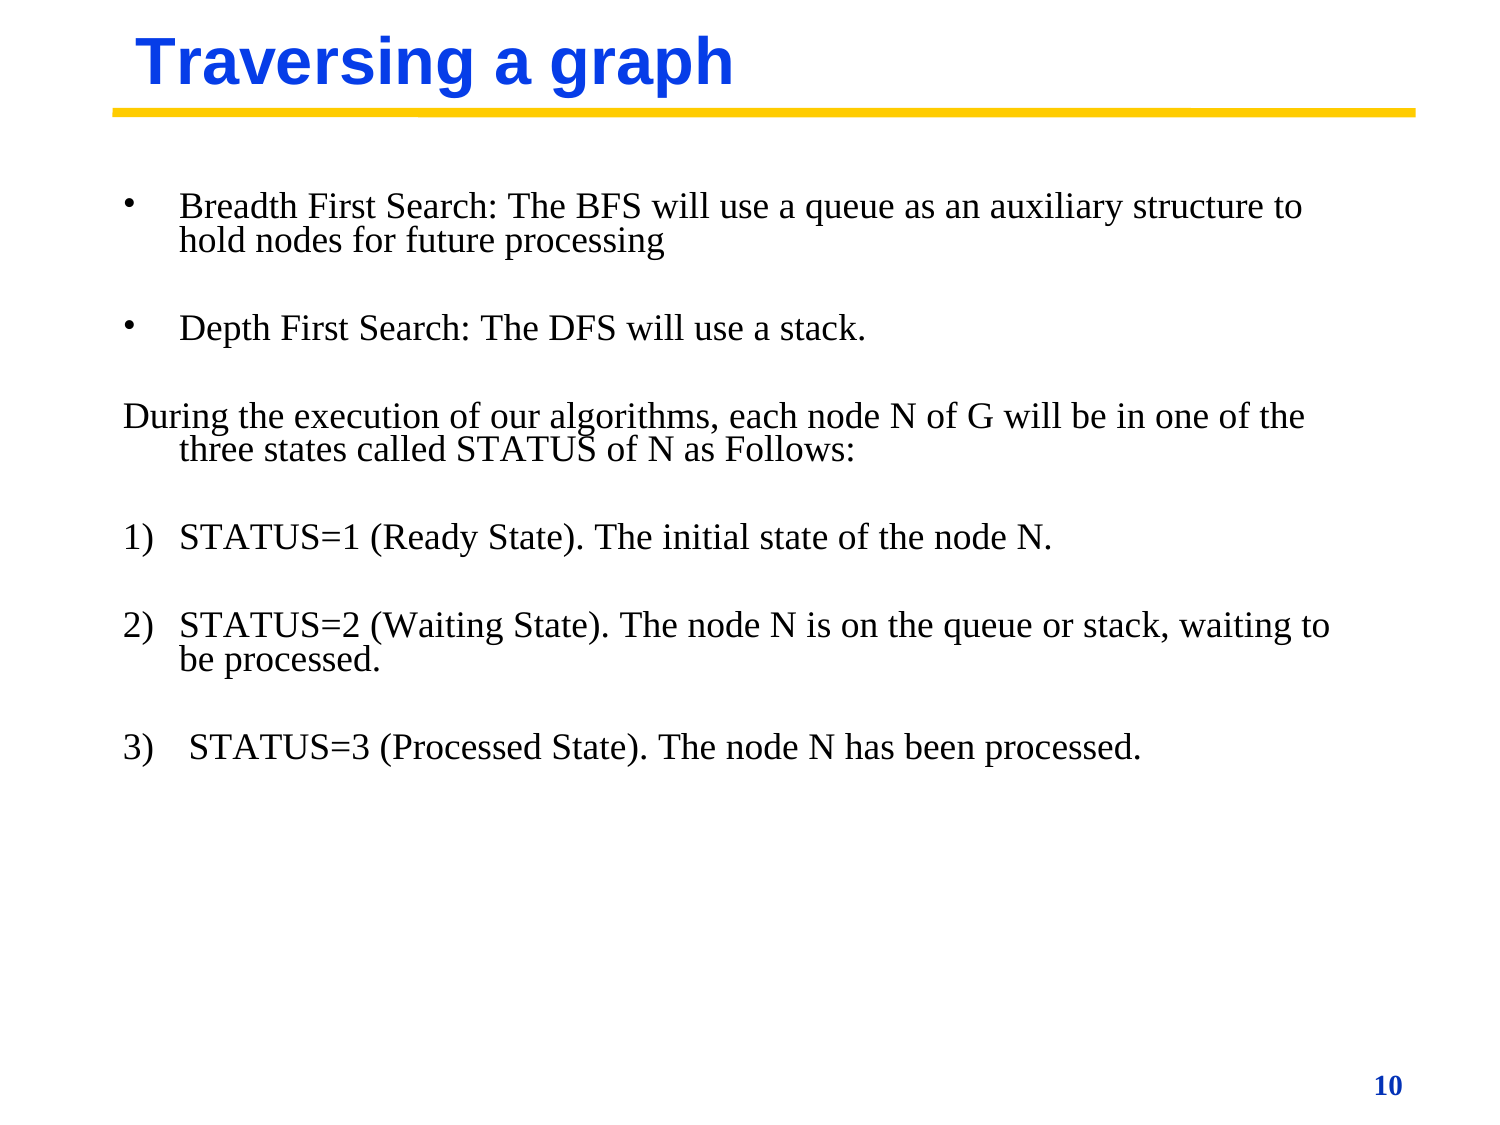

# Traversing a graph
Breadth First Search: The BFS will use a queue as an auxiliary structure to hold nodes for future processing
Depth First Search: The DFS will use a stack.
During the execution of our algorithms, each node N of G will be in one of the three states called STATUS of N as Follows:
STATUS=1 (Ready State). The initial state of the node N.
STATUS=2 (Waiting State). The node N is on the queue or stack, waiting to be processed.
 STATUS=3 (Processed State). The node N has been processed.